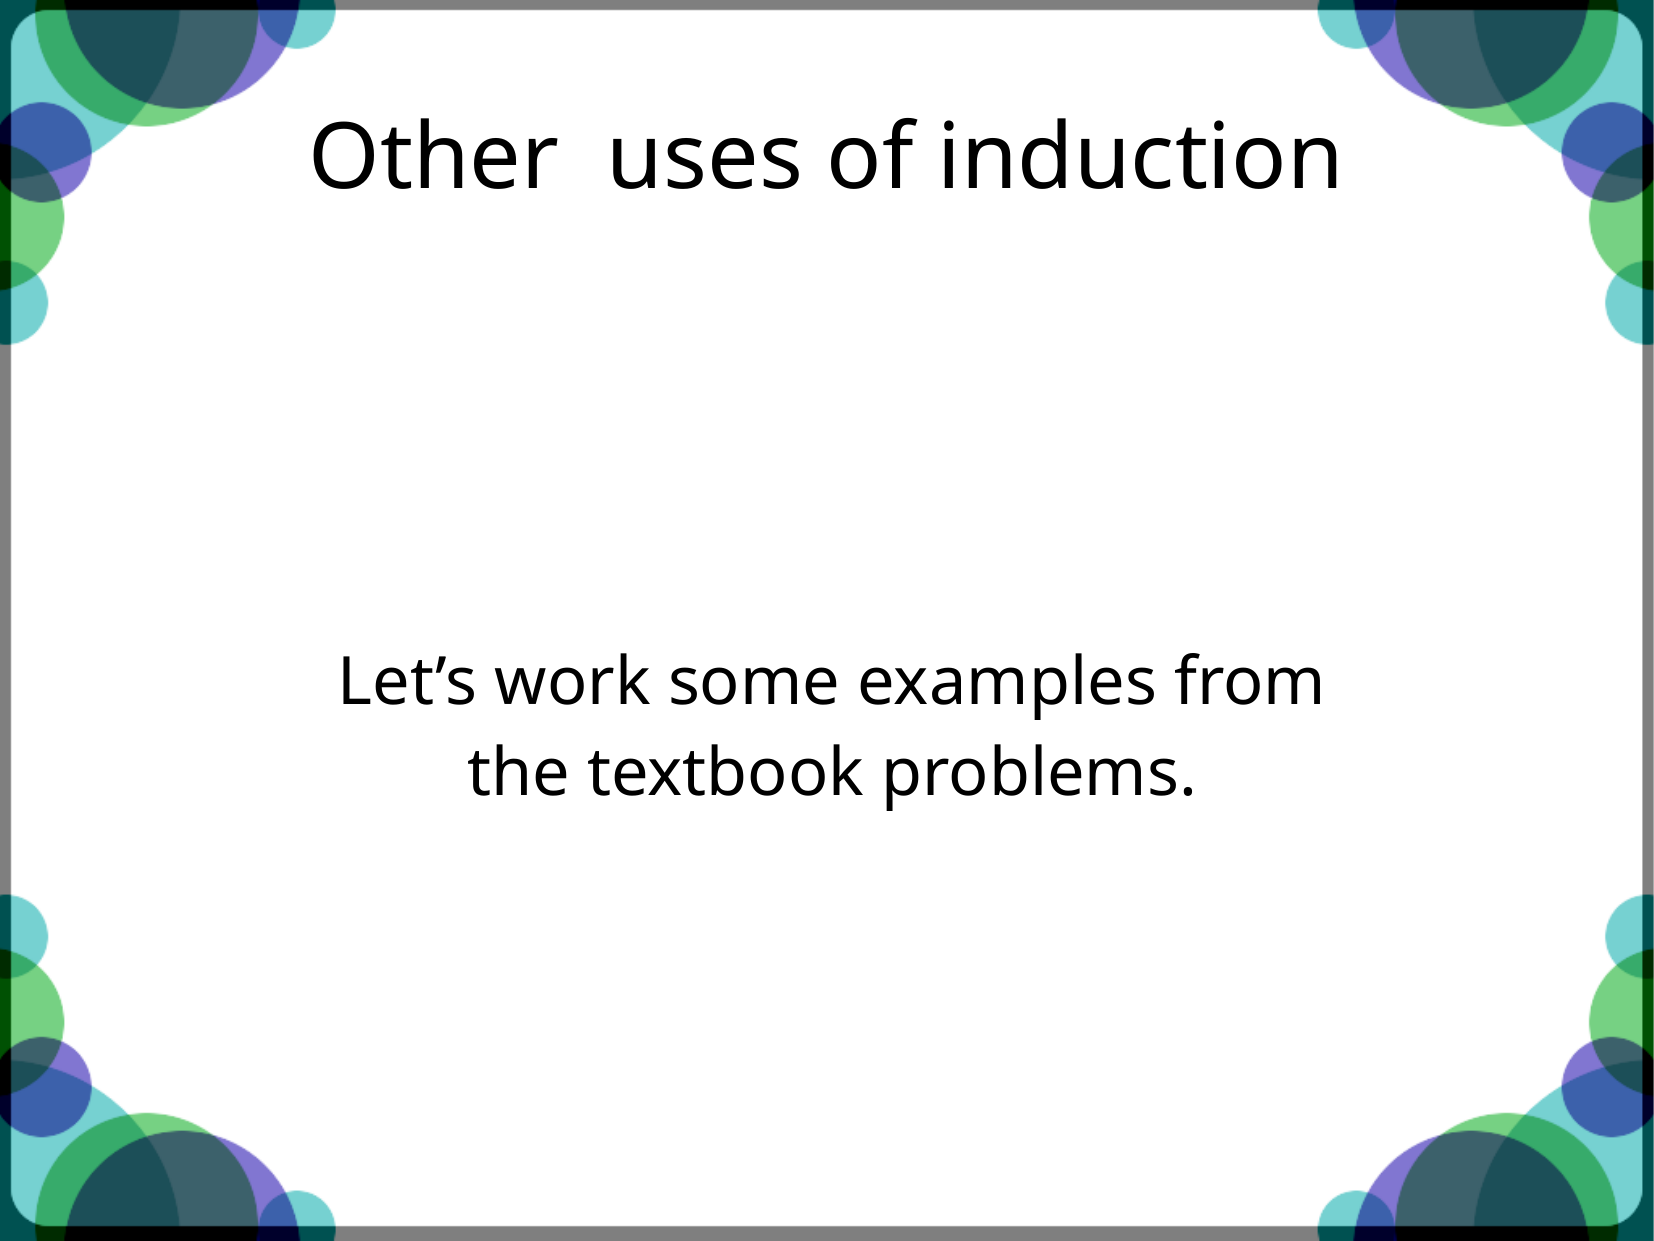

# Other uses of induction
Let’s work some examples from
the textbook problems.